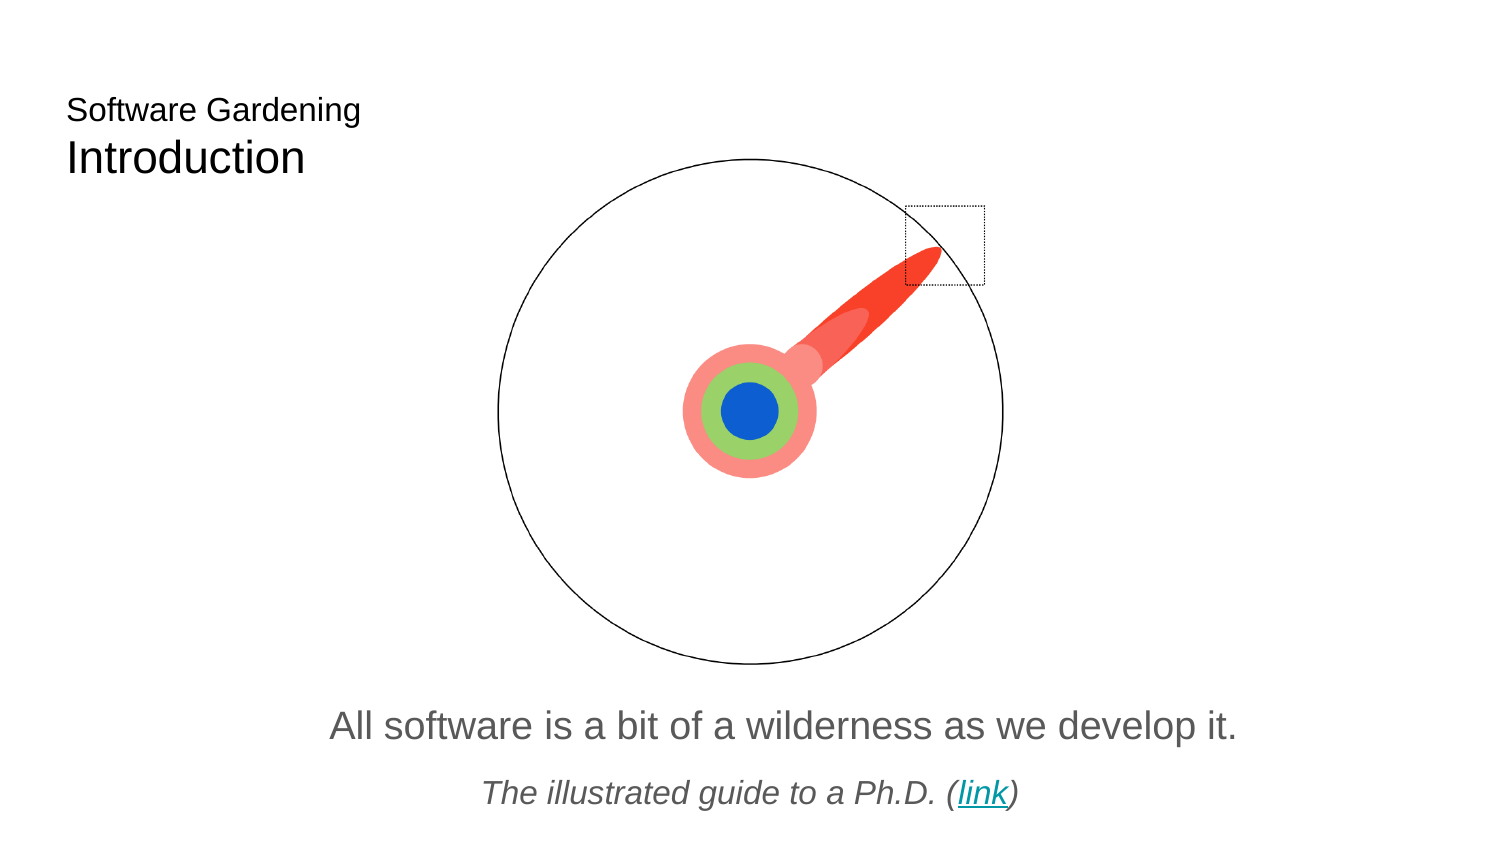

Software Gardening
Introduction
# All software is a bit of a wilderness as we develop it.
The illustrated guide to a Ph.D. (link)